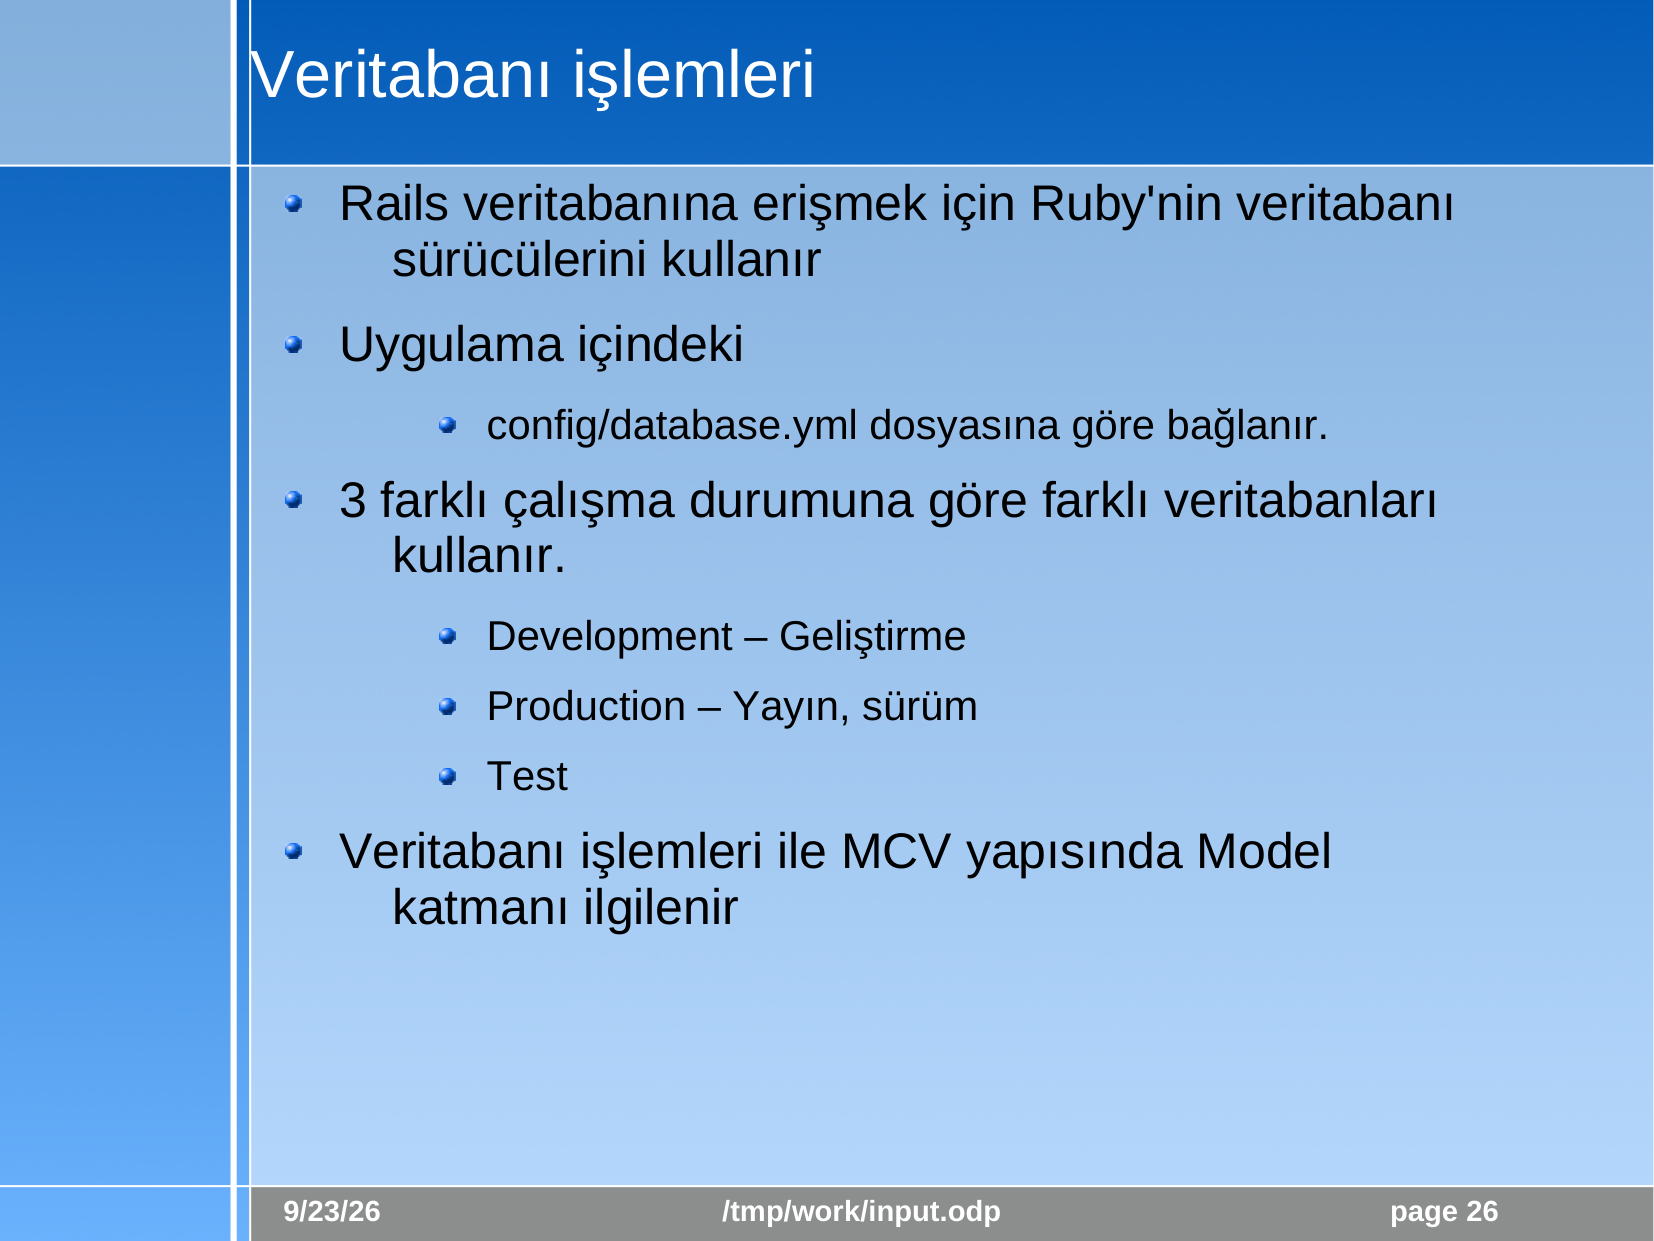

# Veritabanı işlemleri
Rails veritabanına erişmek için Ruby'nin veritabanı sürücülerini kullanır
Uygulama içindeki
config/database.yml dosyasına göre bağlanır.
3 farklı çalışma durumuna göre farklı veritabanları kullanır.
Development – Geliştirme
Production – Yayın, sürüm
Test
Veritabanı işlemleri ile MCV yapısında Model katmanı ilgilenir